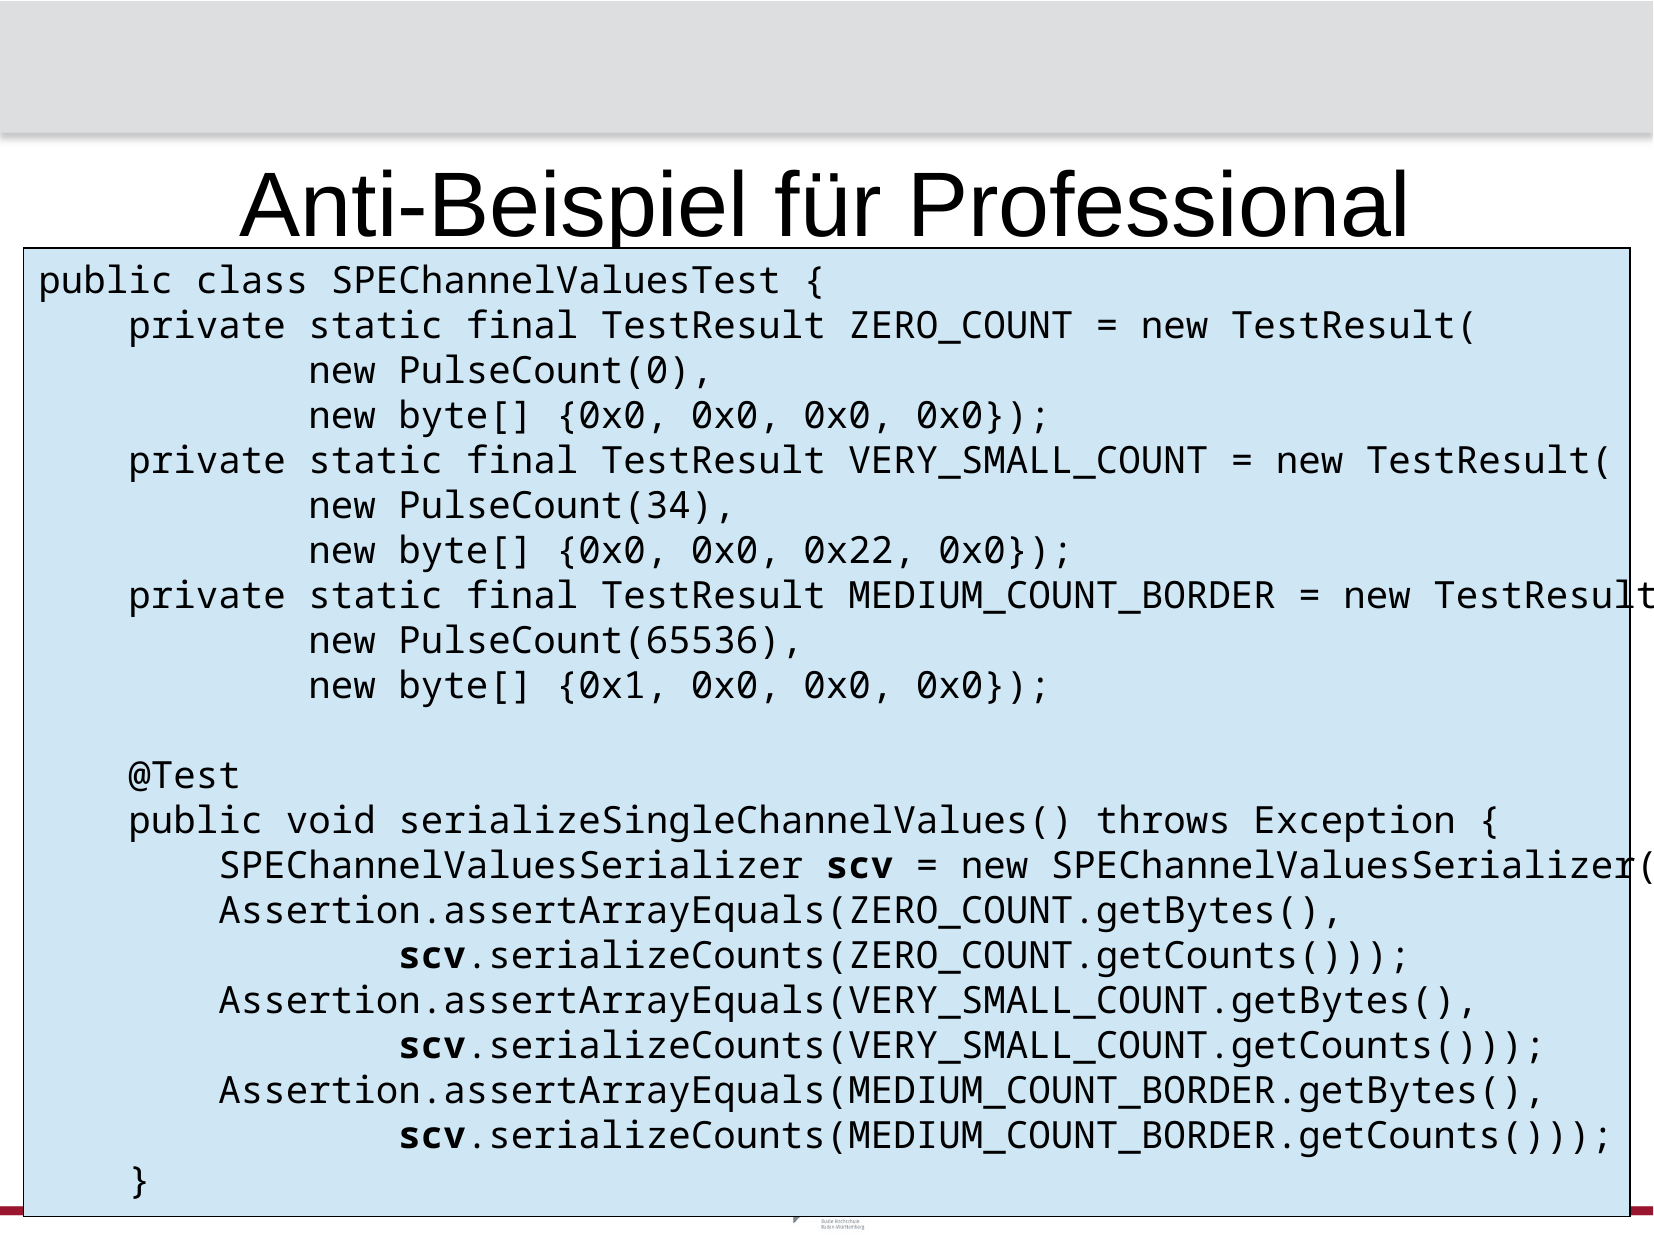

# Anti-Beispiel für Professional
public class SPEChannelValuesTest {
 private static final TestResult ZERO_COUNT = new TestResult(
 new PulseCount(0),
 new byte[] {0x0, 0x0, 0x0, 0x0});
 private static final TestResult VERY_SMALL_COUNT = new TestResult(
 new PulseCount(34),
 new byte[] {0x0, 0x0, 0x22, 0x0});
 private static final TestResult MEDIUM_COUNT_BORDER = new TestResult(
 new PulseCount(65536),
 new byte[] {0x1, 0x0, 0x0, 0x0});
 @Test
 public void serializeSingleChannelValues() throws Exception {
 SPEChannelValuesSerializer scv = new SPEChannelValuesSerializer();
 Assertion.assertArrayEquals(ZERO_COUNT.getBytes(),
 scv.serializeCounts(ZERO_COUNT.getCounts()));
 Assertion.assertArrayEquals(VERY_SMALL_COUNT.getBytes(),
 scv.serializeCounts(VERY_SMALL_COUNT.getCounts()));
 Assertion.assertArrayEquals(MEDIUM_COUNT_BORDER.getBytes(),
 scv.serializeCounts(MEDIUM_COUNT_BORDER.getCounts()));
 }